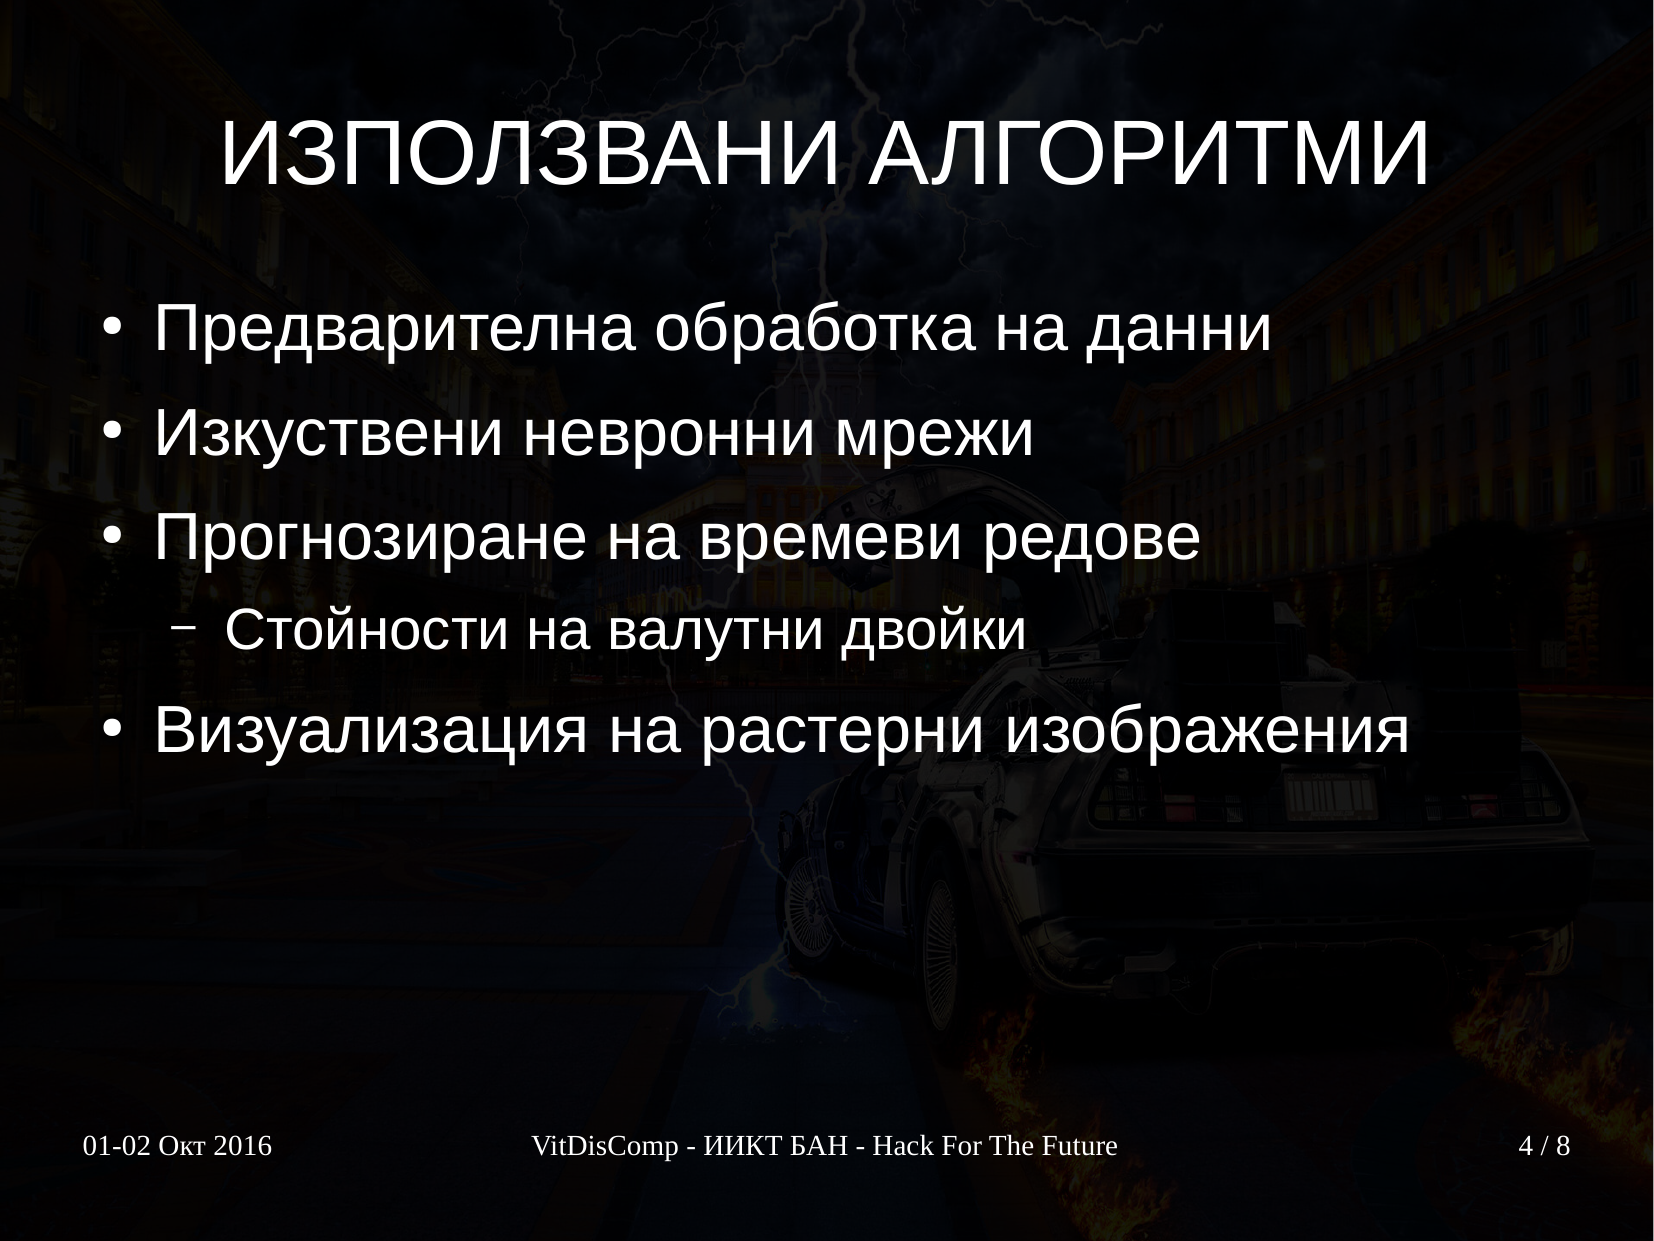

# ИЗПОЛЗВАНИ АЛГОРИТМИ
Предварителна обработка на данни
Изкуствени невронни мрежи
Прогнозиране на времеви редове
Стойности на валутни двойки
Визуализация на растерни изображения
01-02 Окт 2016
VitDisComp - ИИКТ БАН - Hack For The Future
4